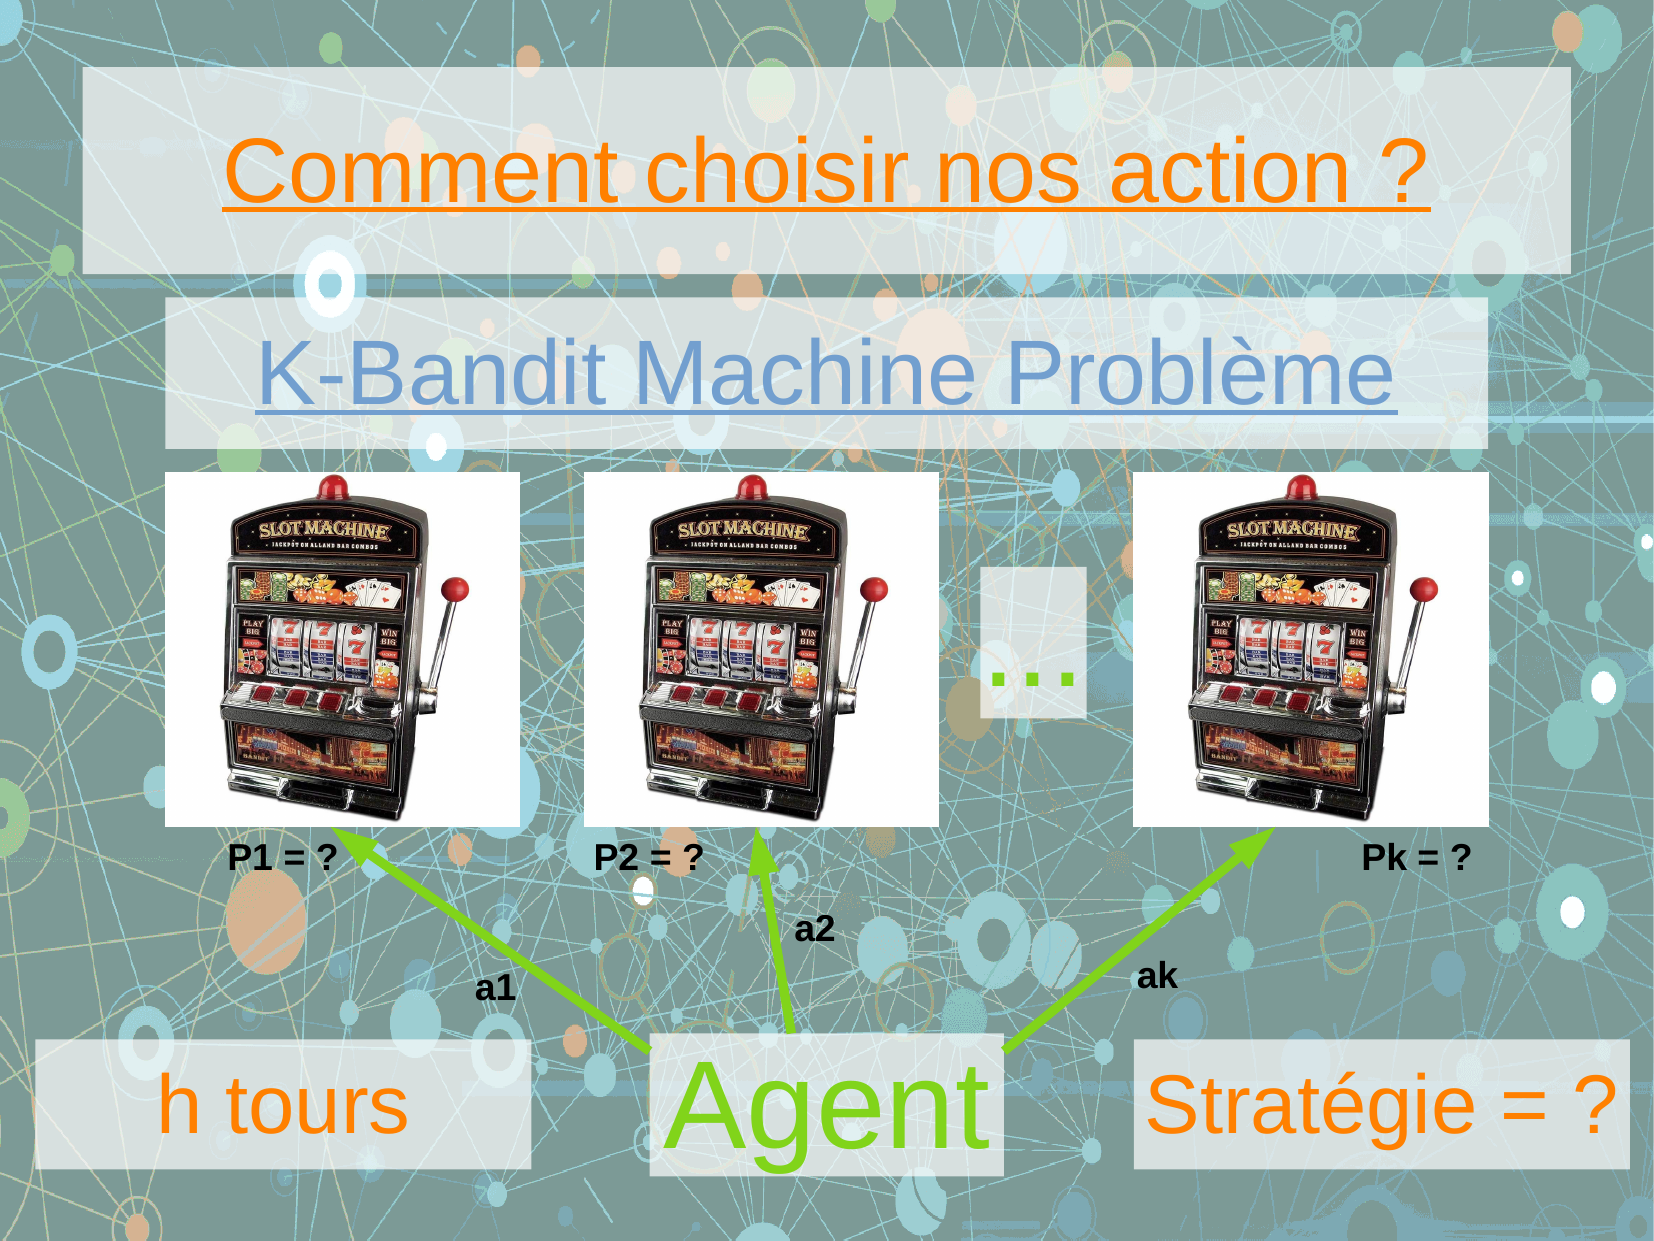

# Comment choisir nos action ?
K-Bandit Machine Problème
...
P1 = ?
P2 = ?
Pk = ?
a2
ak
a1
Agent
h tours
Stratégie = ?